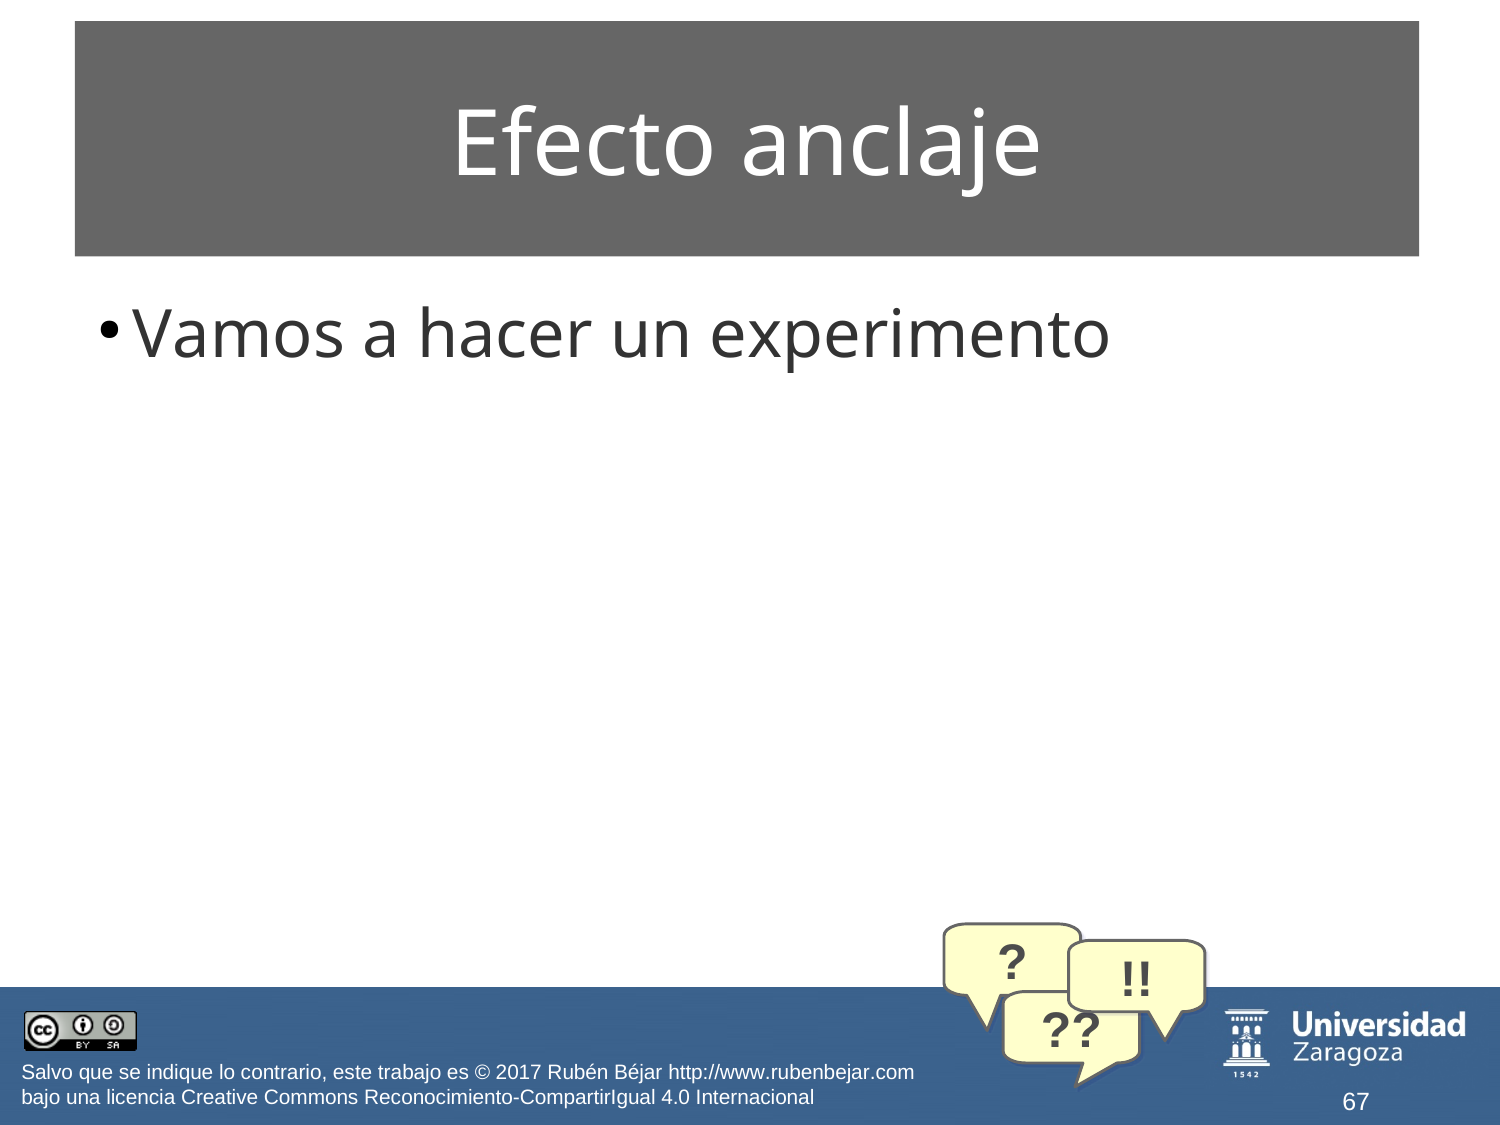

# Efecto anclaje
Vamos a hacer un experimento
?
!!
??